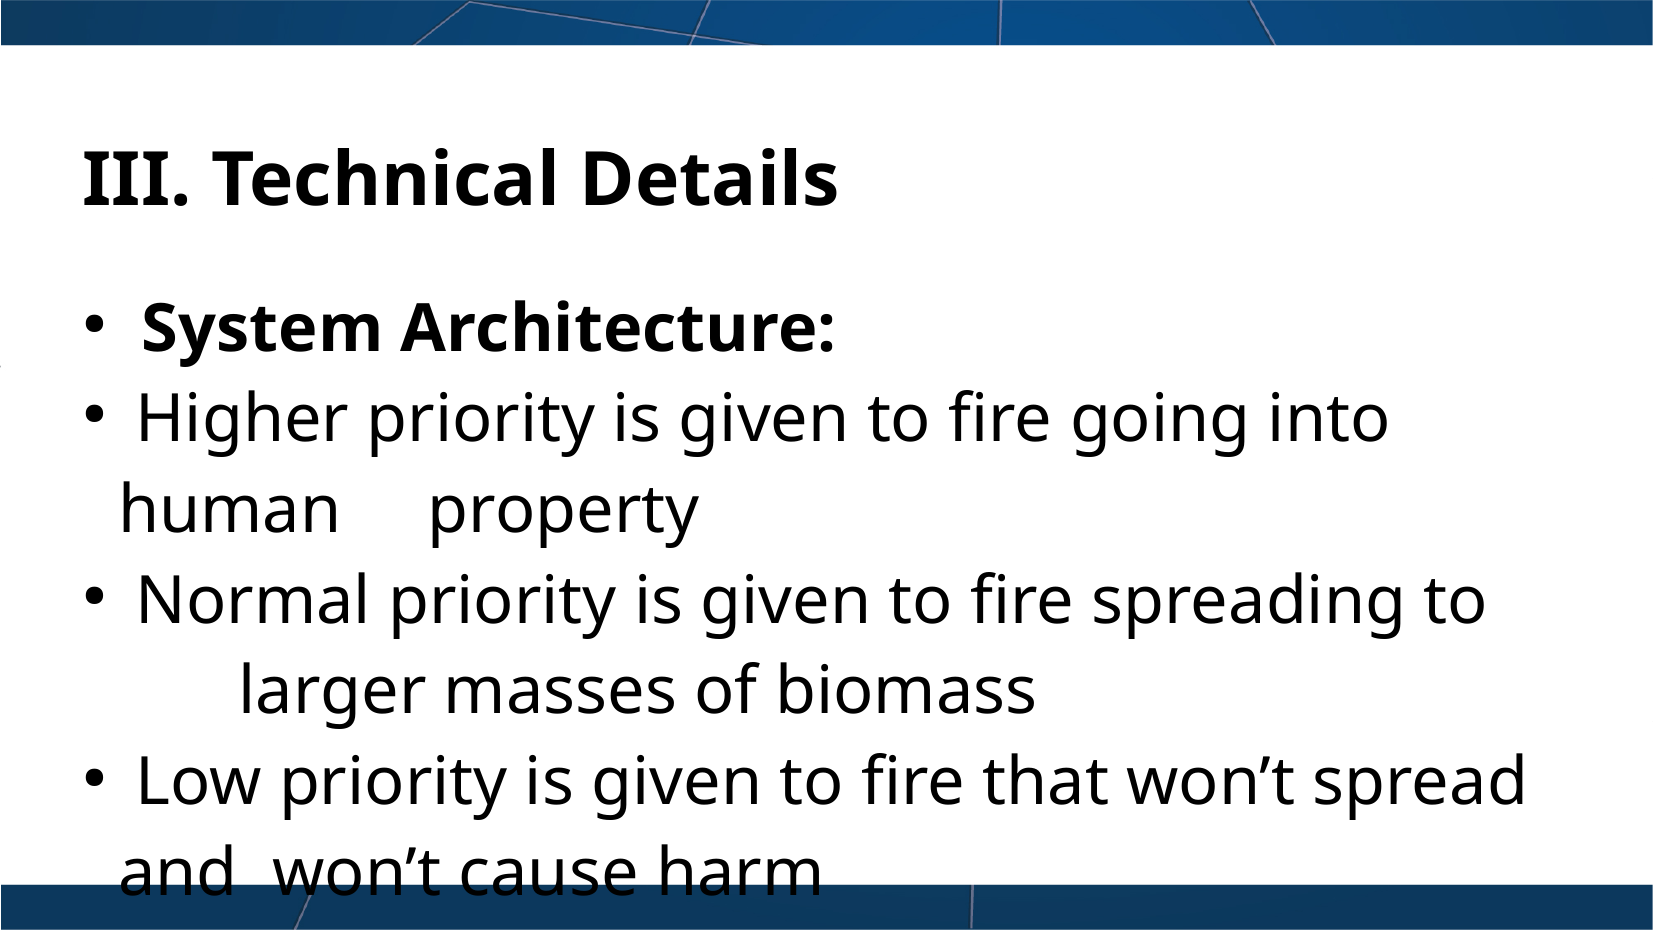

# III. Technical Details
System Architecture:
 Higher priority is given to fire going into human property
 Normal priority is given to fire spreading to larger masses of biomass
 Low priority is given to fire that won’t spread and won’t cause harm
Finally, the heatmap is displayed on the server.